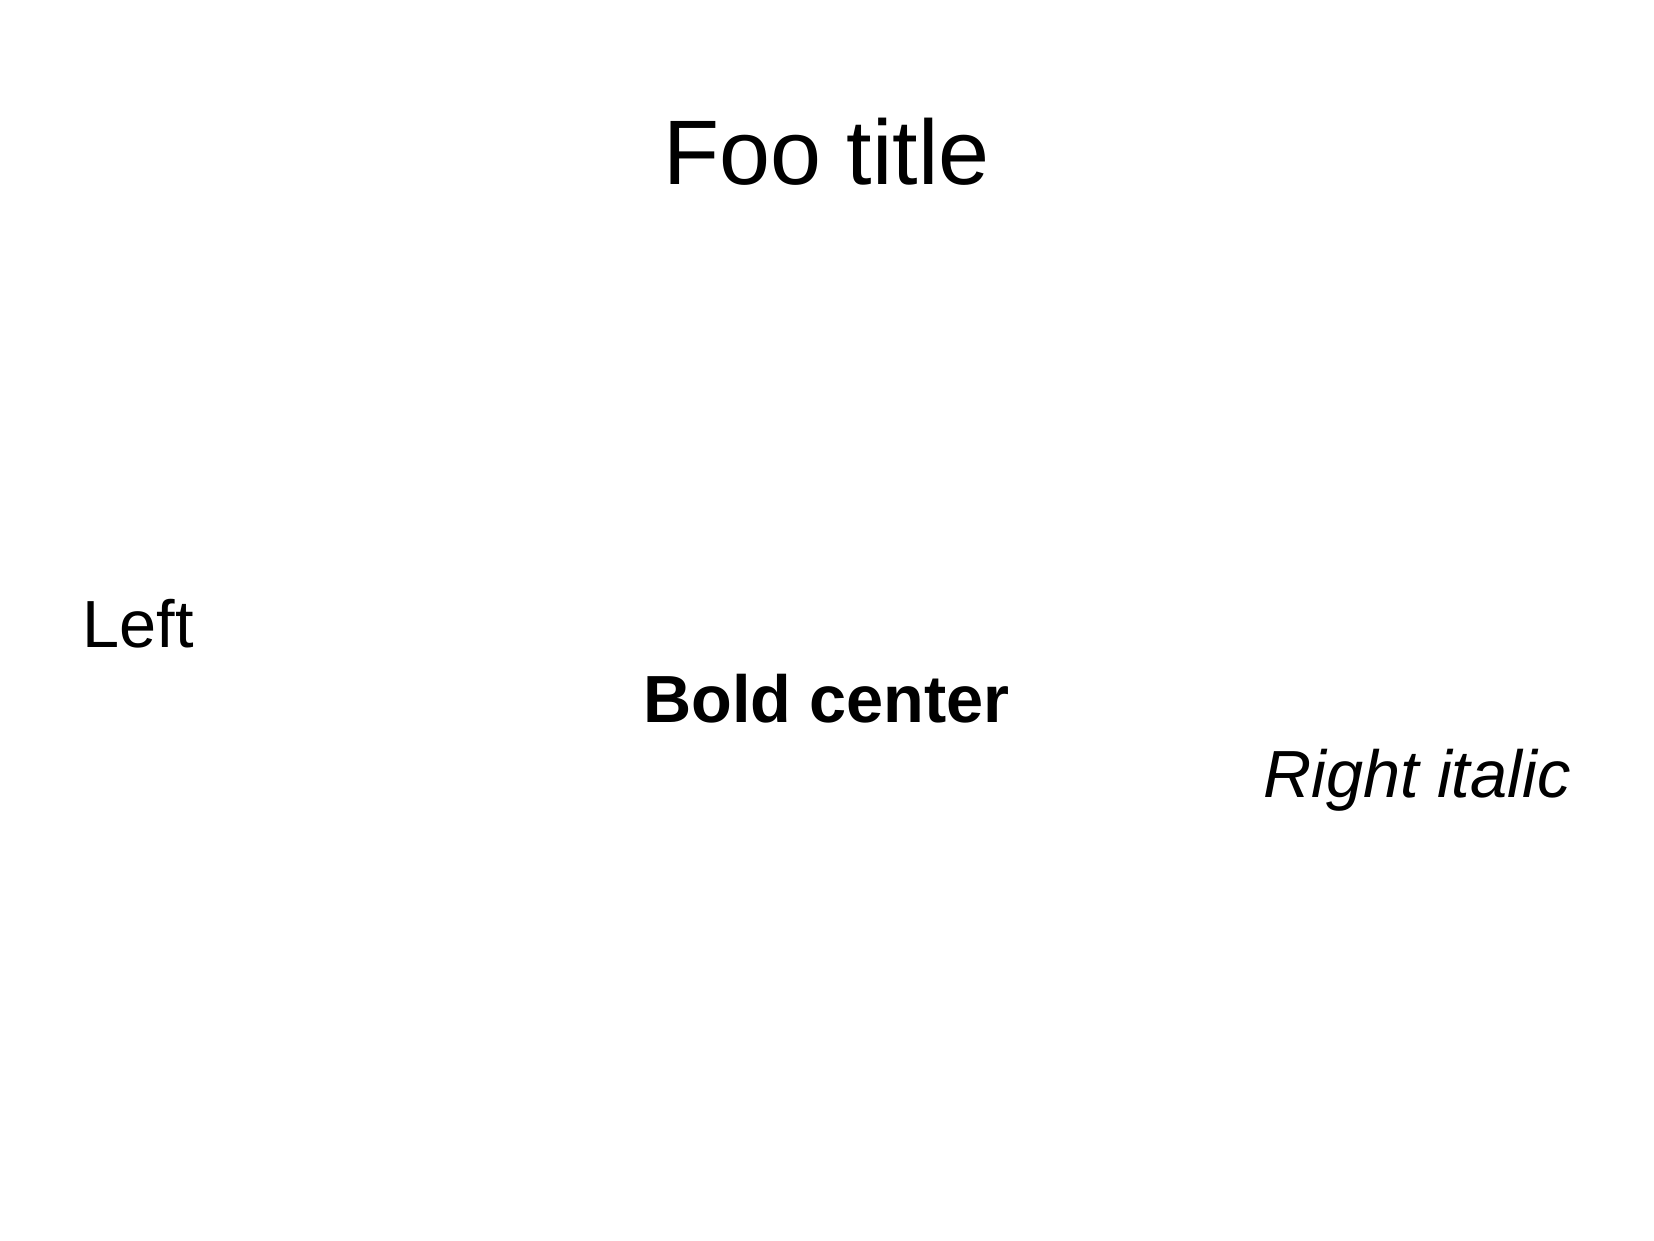

# Foo title
Left
Bold center
Right italic